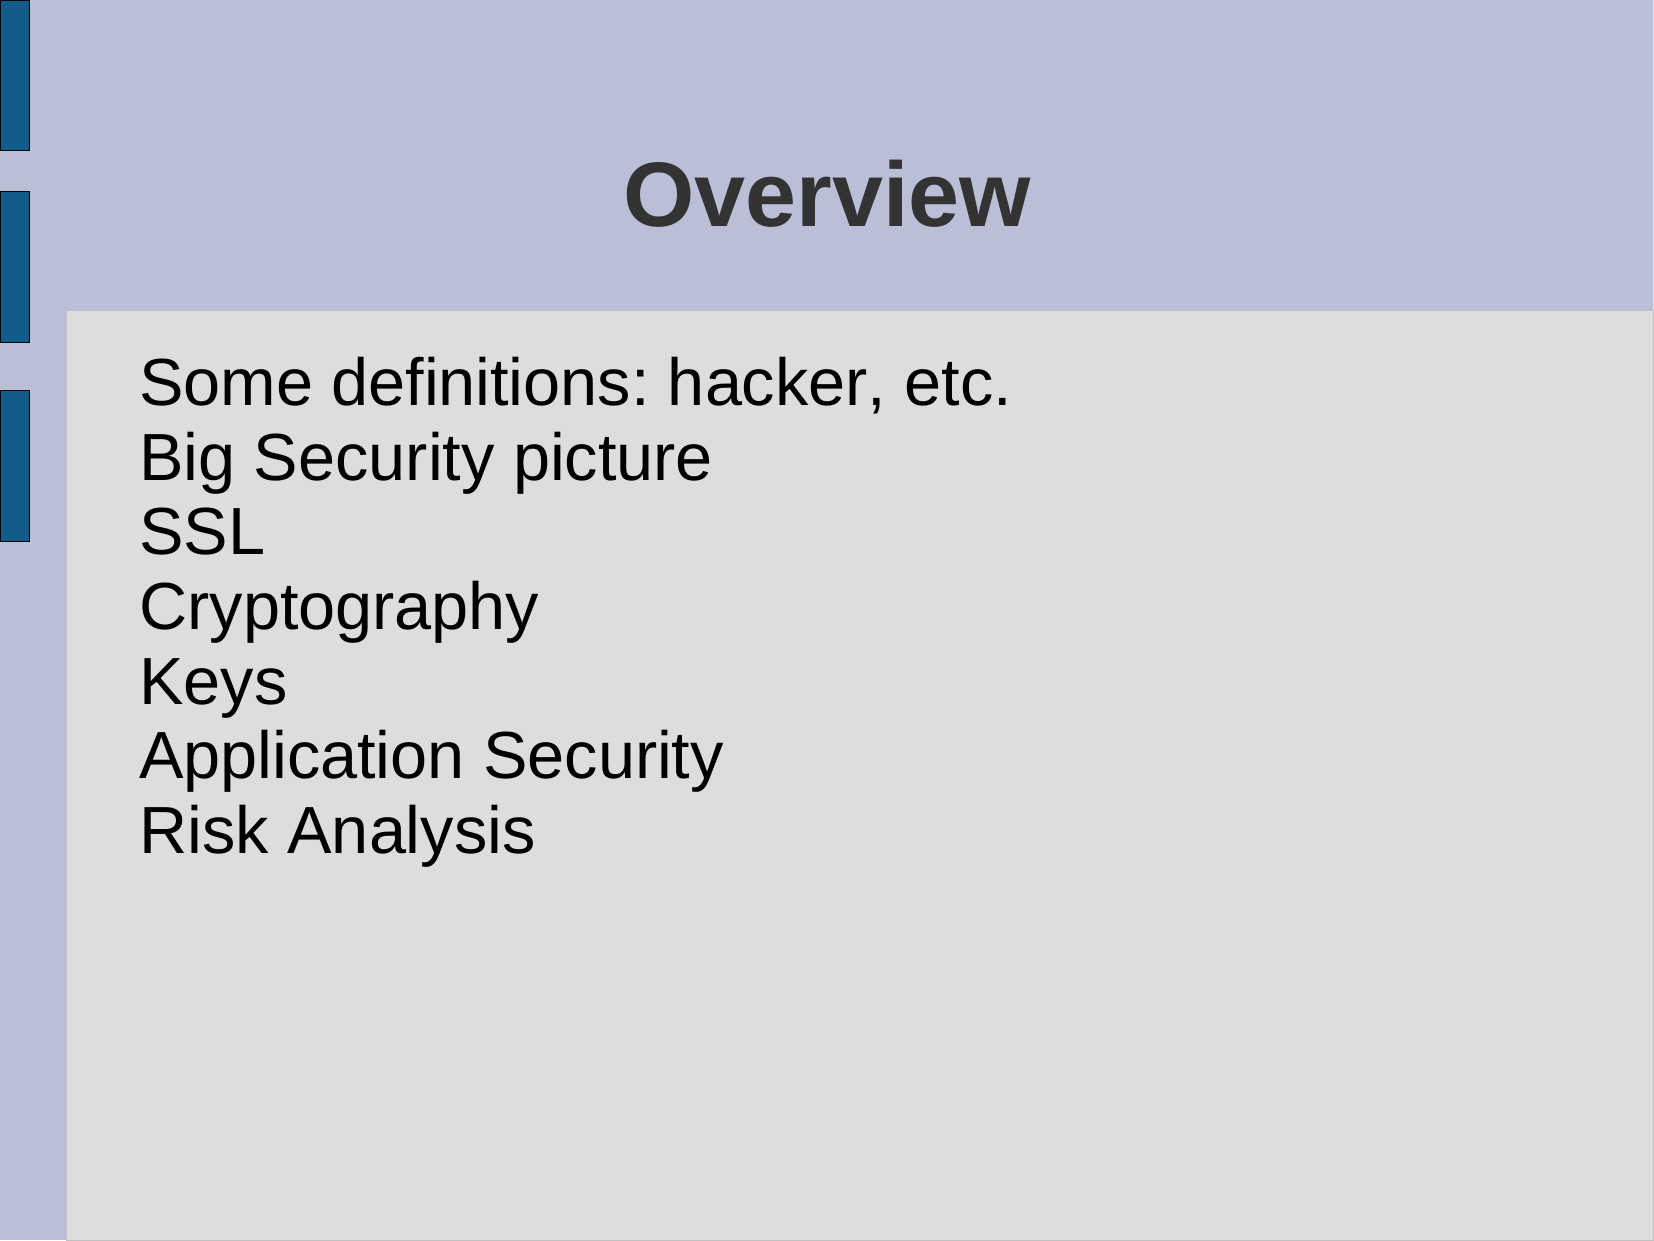

# Overview
Some definitions: hacker, etc.
Big Security picture
SSL
Cryptography
Keys
Application Security
Risk Analysis